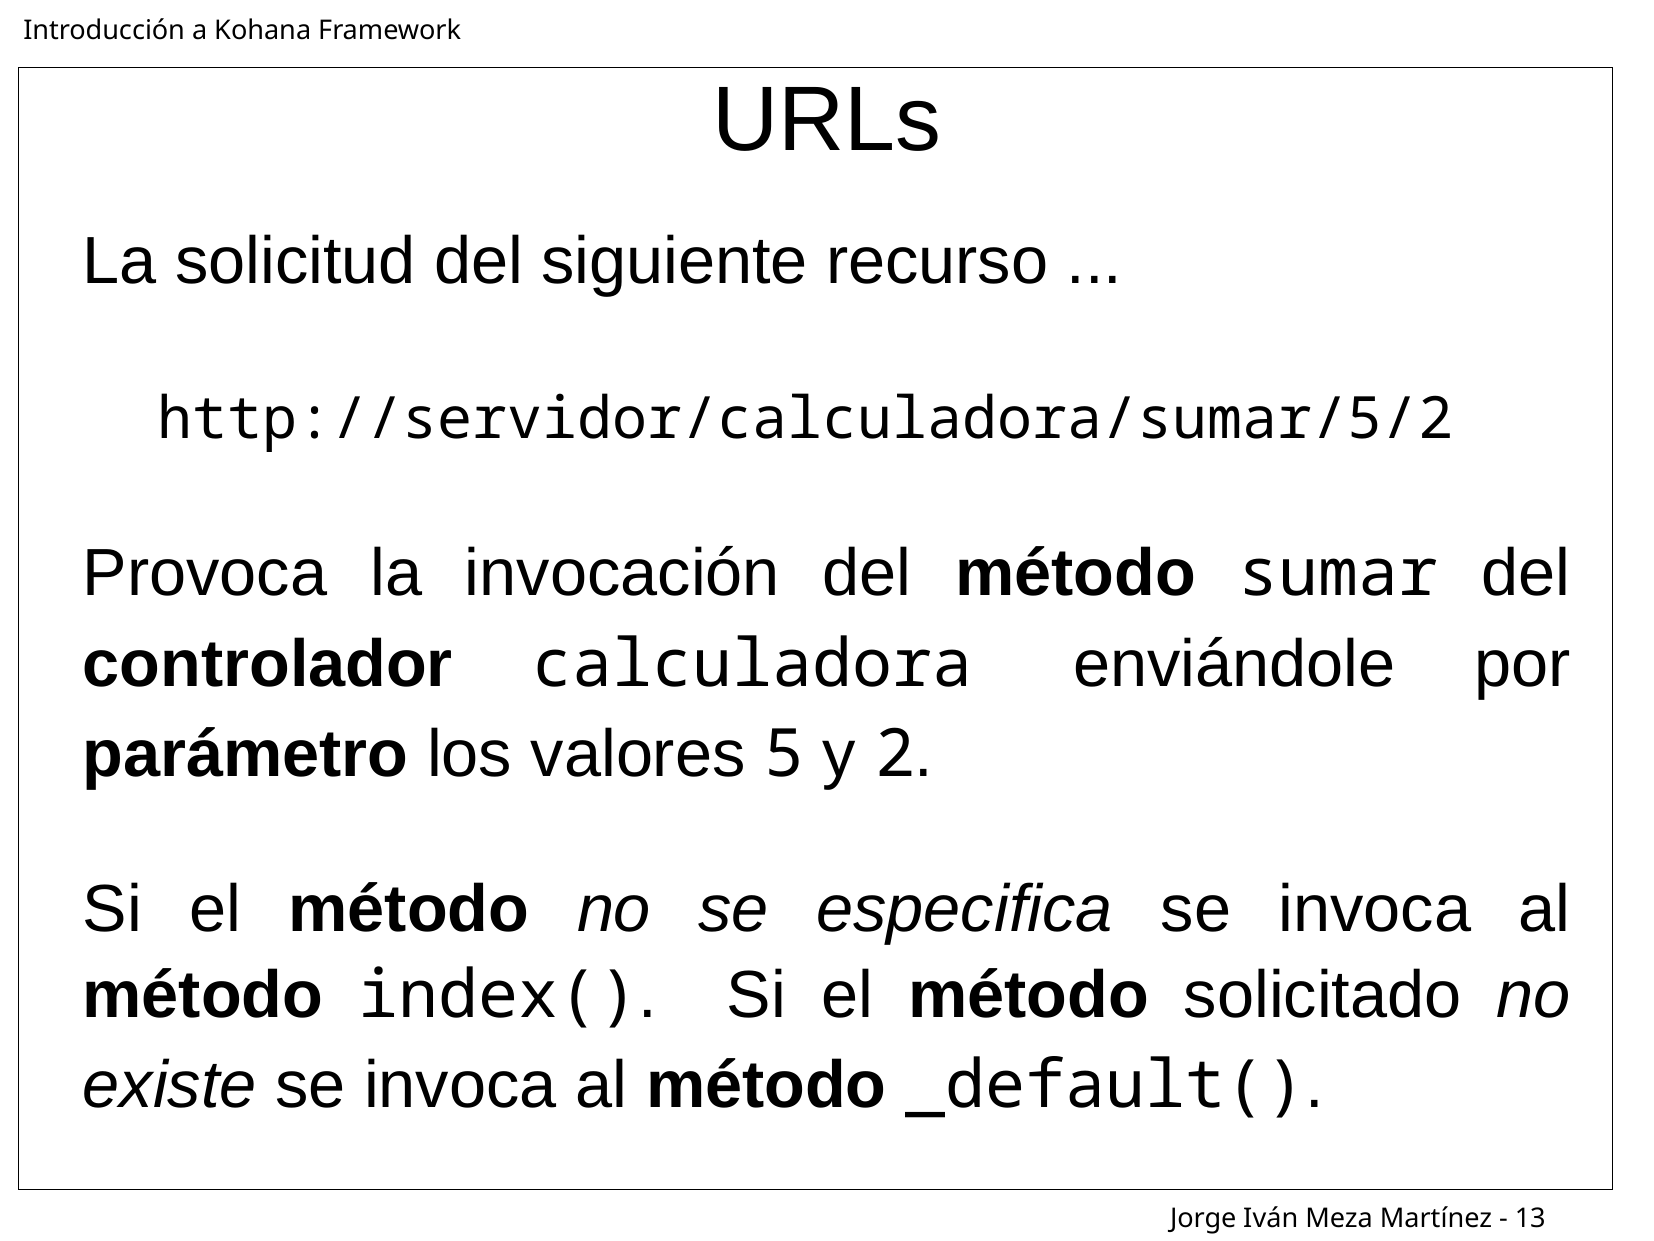

# URLs
La solicitud del siguiente recurso ...
	http://servidor/calculadora/sumar/5/2
Provoca la invocación del método sumar del controlador calculadora enviándole por parámetro los valores 5 y 2.
Si el método no se especifica se invoca al método index(). Si el método solicitado no existe se invoca al método _default().